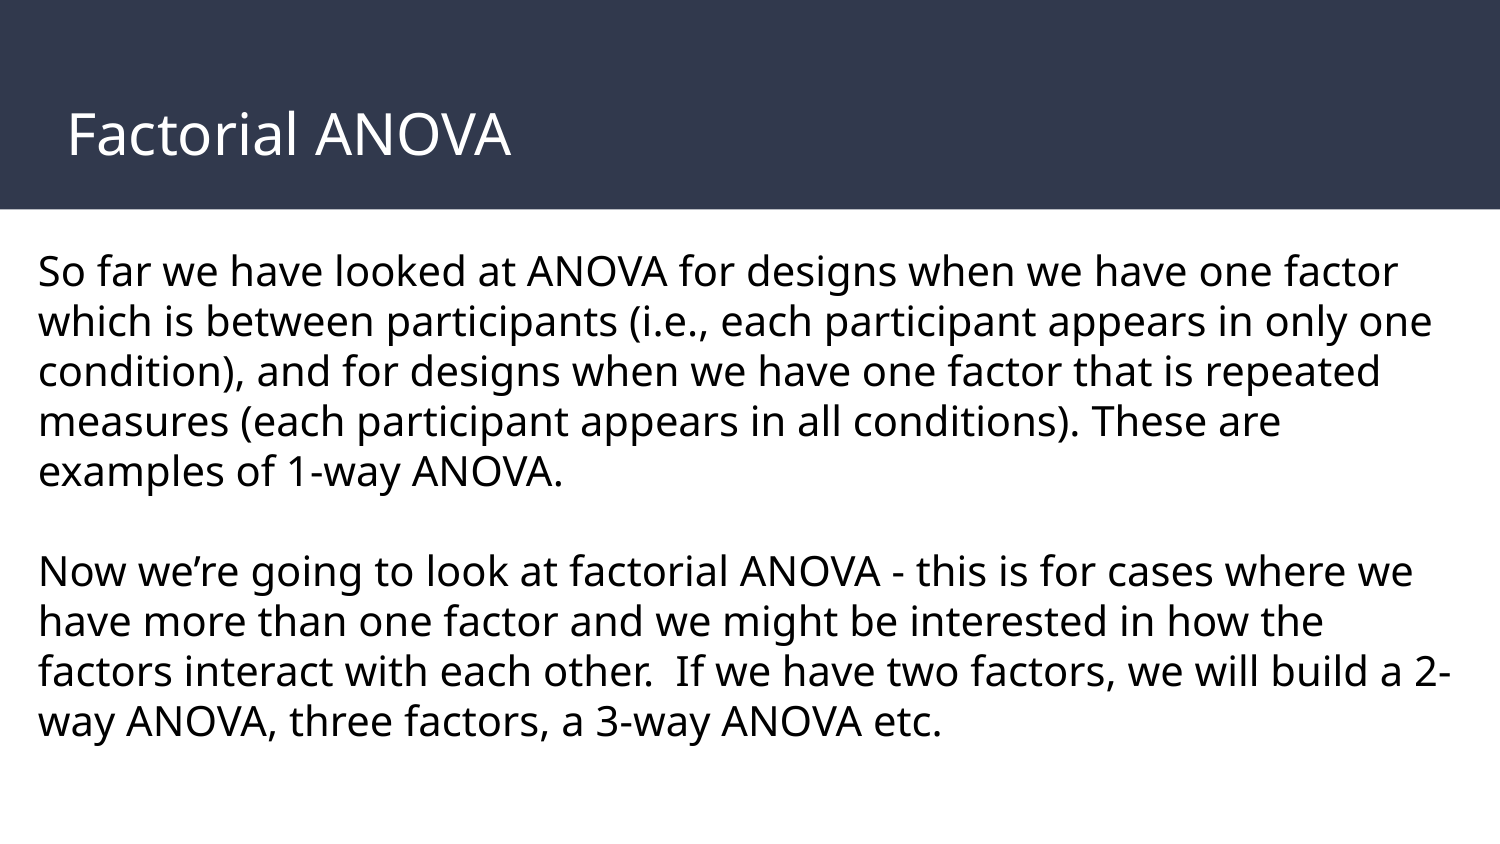

# Factorial ANOVA
So far we have looked at ANOVA for designs when we have one factor which is between participants (i.e., each participant appears in only one condition), and for designs when we have one factor that is repeated measures (each participant appears in all conditions). These are examples of 1-way ANOVA.
Now we’re going to look at factorial ANOVA - this is for cases where we have more than one factor and we might be interested in how the factors interact with each other. If we have two factors, we will build a 2-way ANOVA, three factors, a 3-way ANOVA etc.